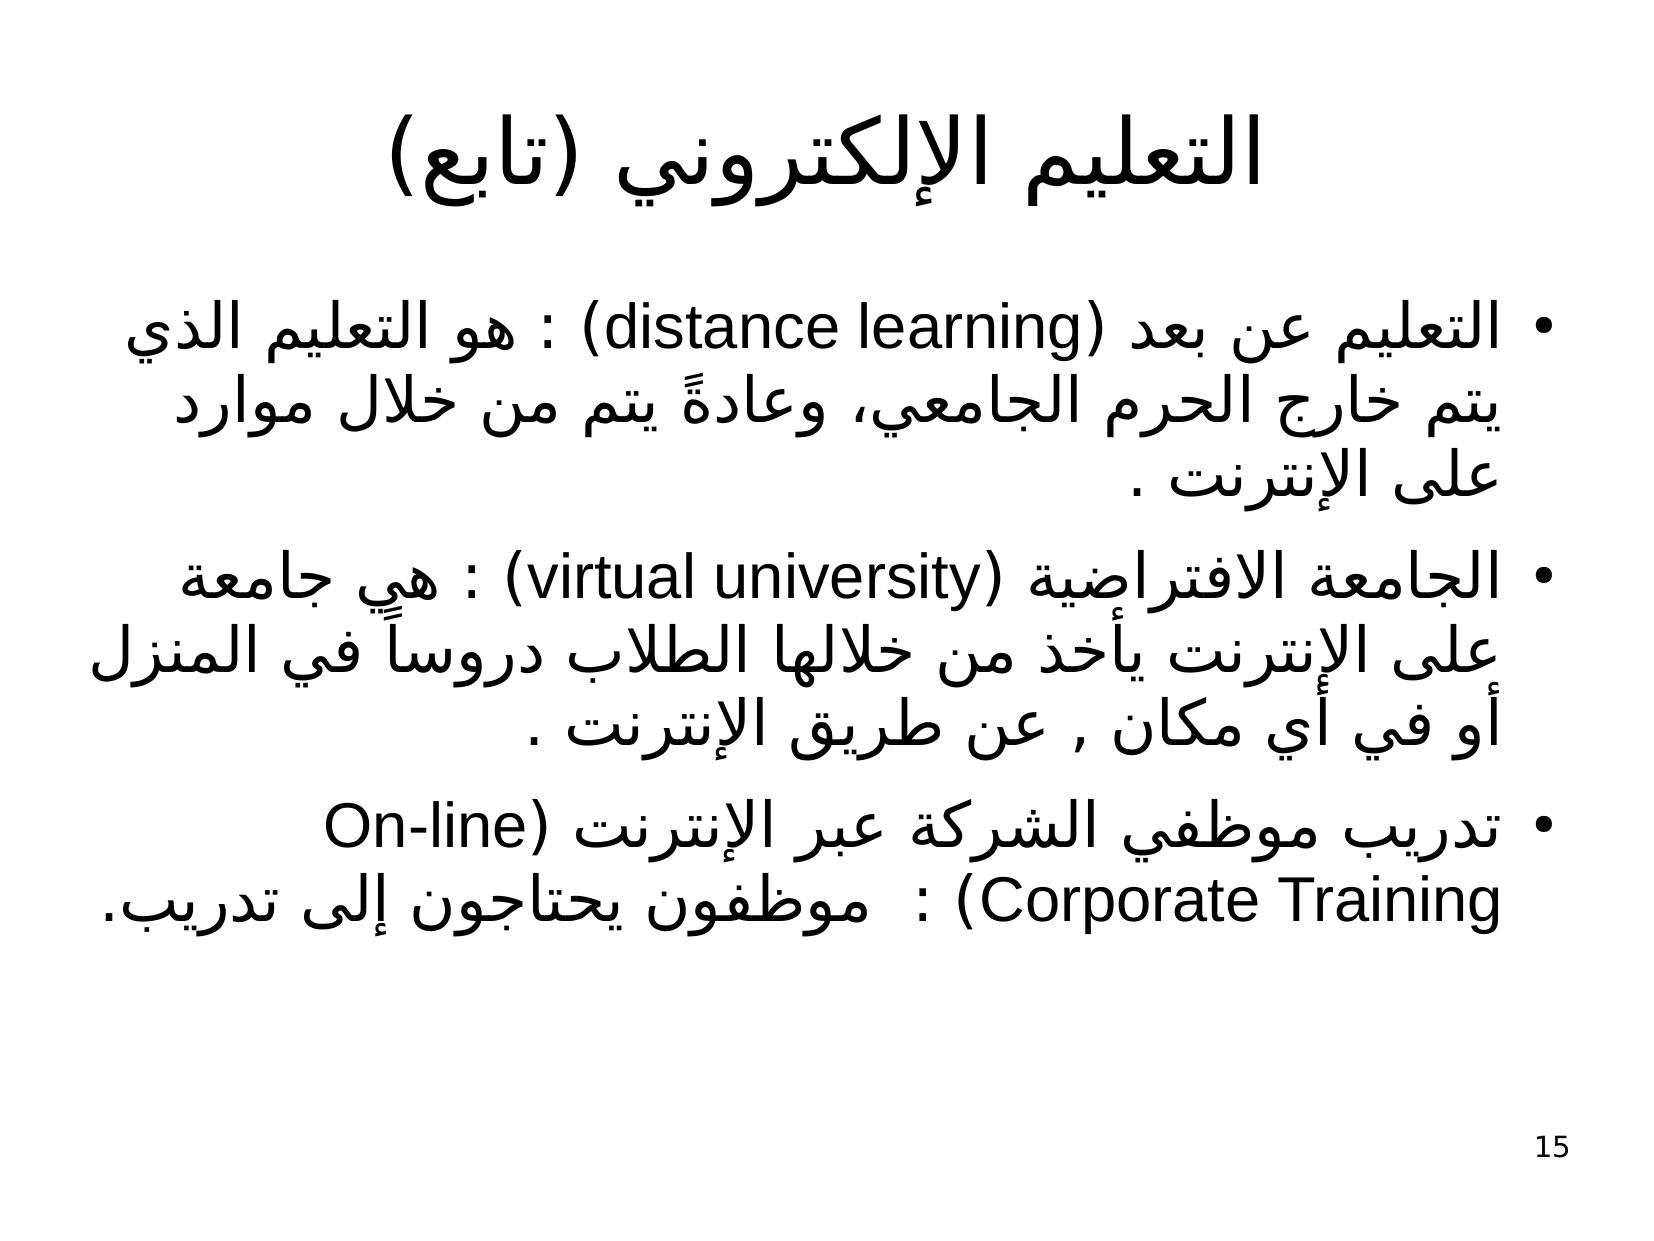

# التعليم الإلكتروني (تابع)
التعليم عن بعد (distance learning) : هو التعليم الذي يتم خارج الحرم الجامعي، وعادةً يتم من خلال موارد على الإنترنت .
الجامعة الافتراضية (virtual university) : هي جامعة على الإنترنت يأخذ من خلالها الطلاب دروساً في المنزل أو في أي مكان , عن طريق الإنترنت .
تدريب موظفي الشركة عبر الإنترنت (On-line Corporate Training) : موظفون يحتاجون إلى تدريب.
15